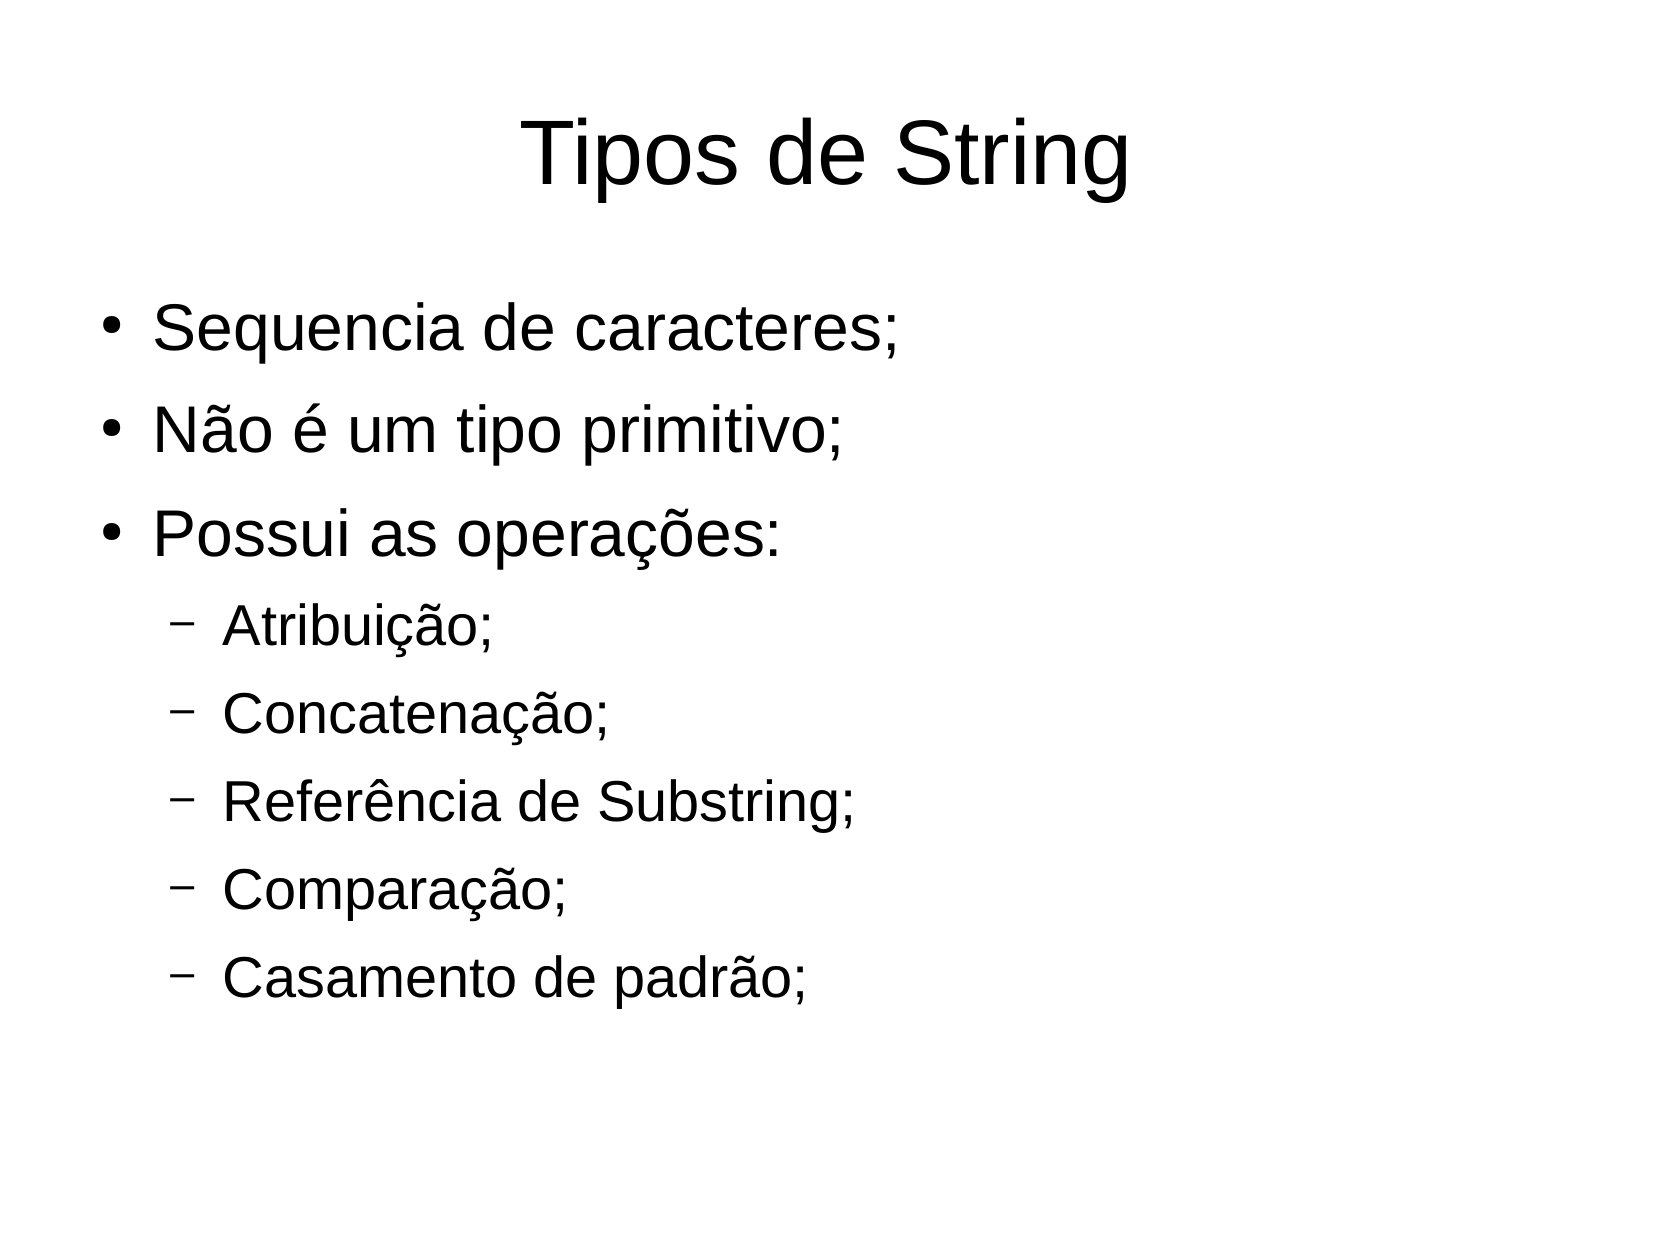

# Tipos de String
Sequencia de caracteres;
Não é um tipo primitivo;
Possui as operações:
Atribuição;
Concatenação;
Referência de Substring;
Comparação;
Casamento de padrão;